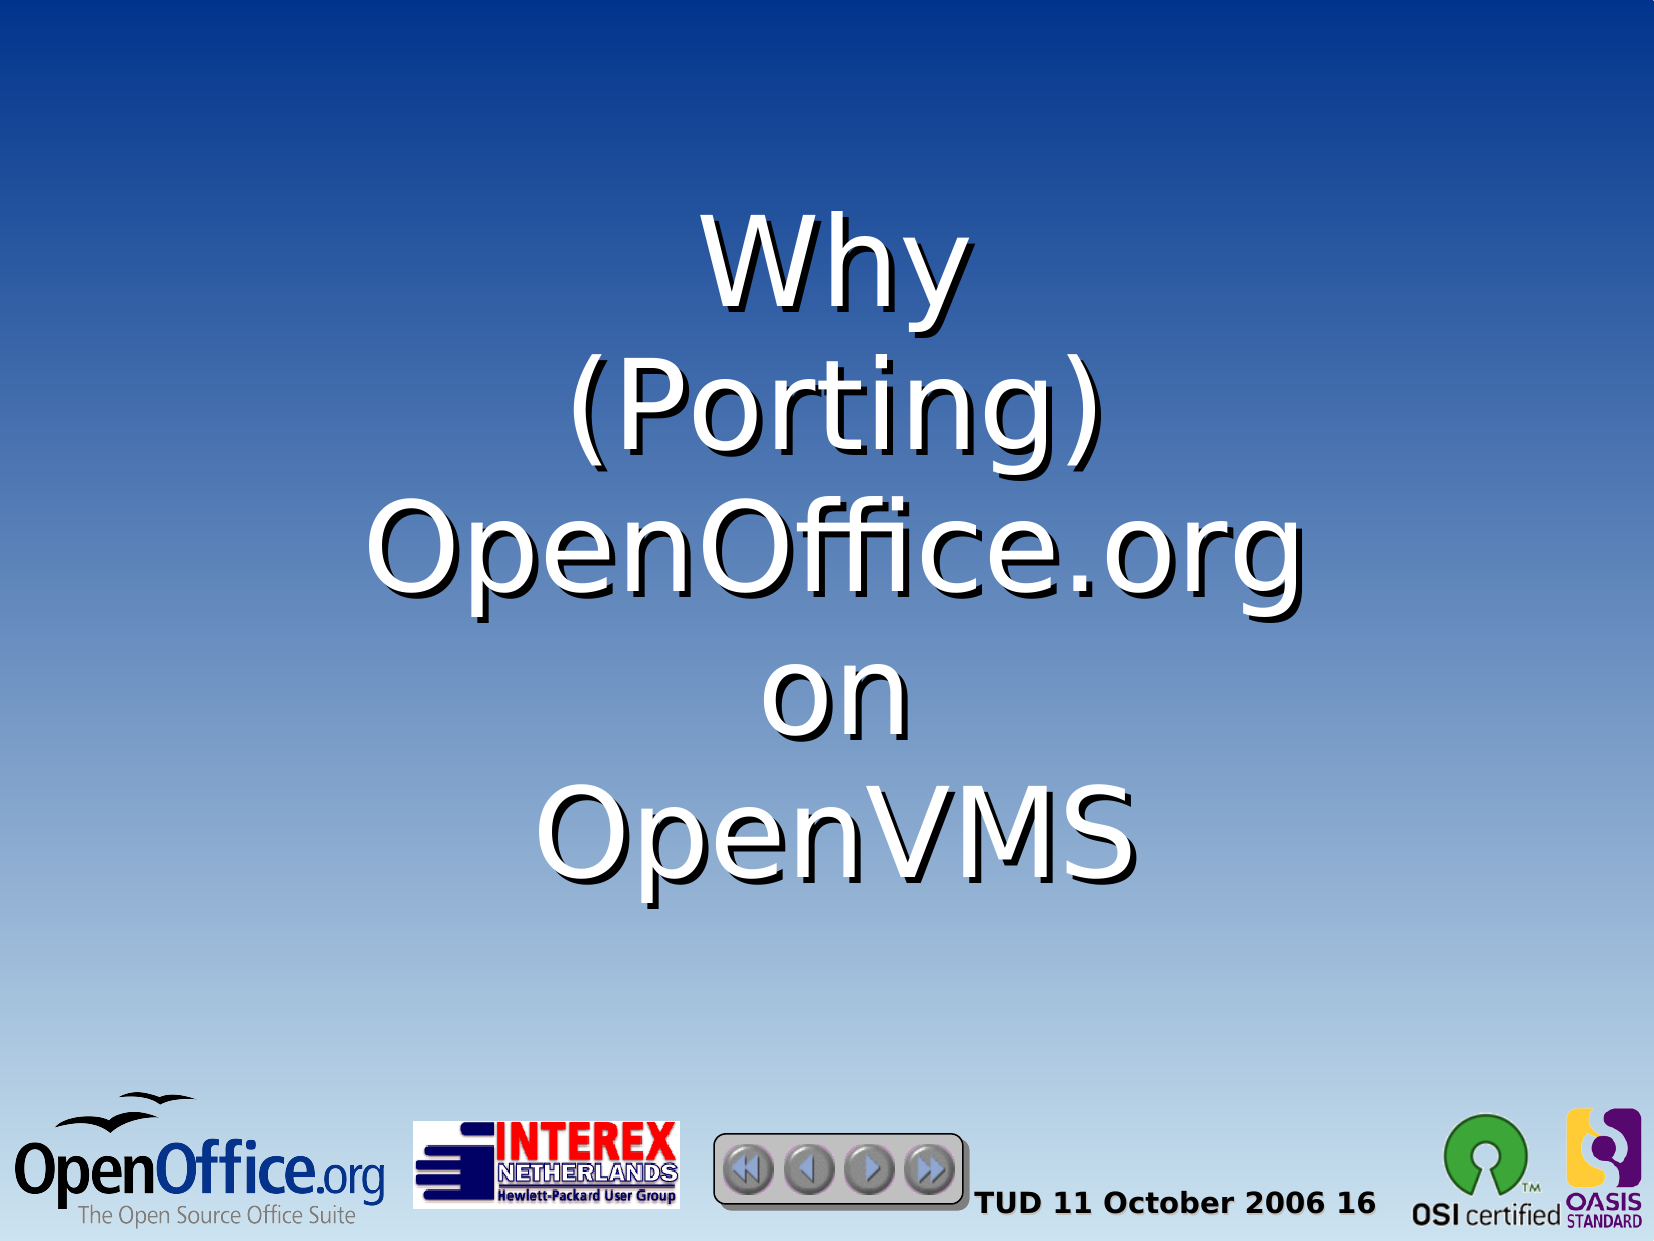

Why
(Porting)
OpenOffice.org
on
OpenVMS
#
TUD 11 October 2006